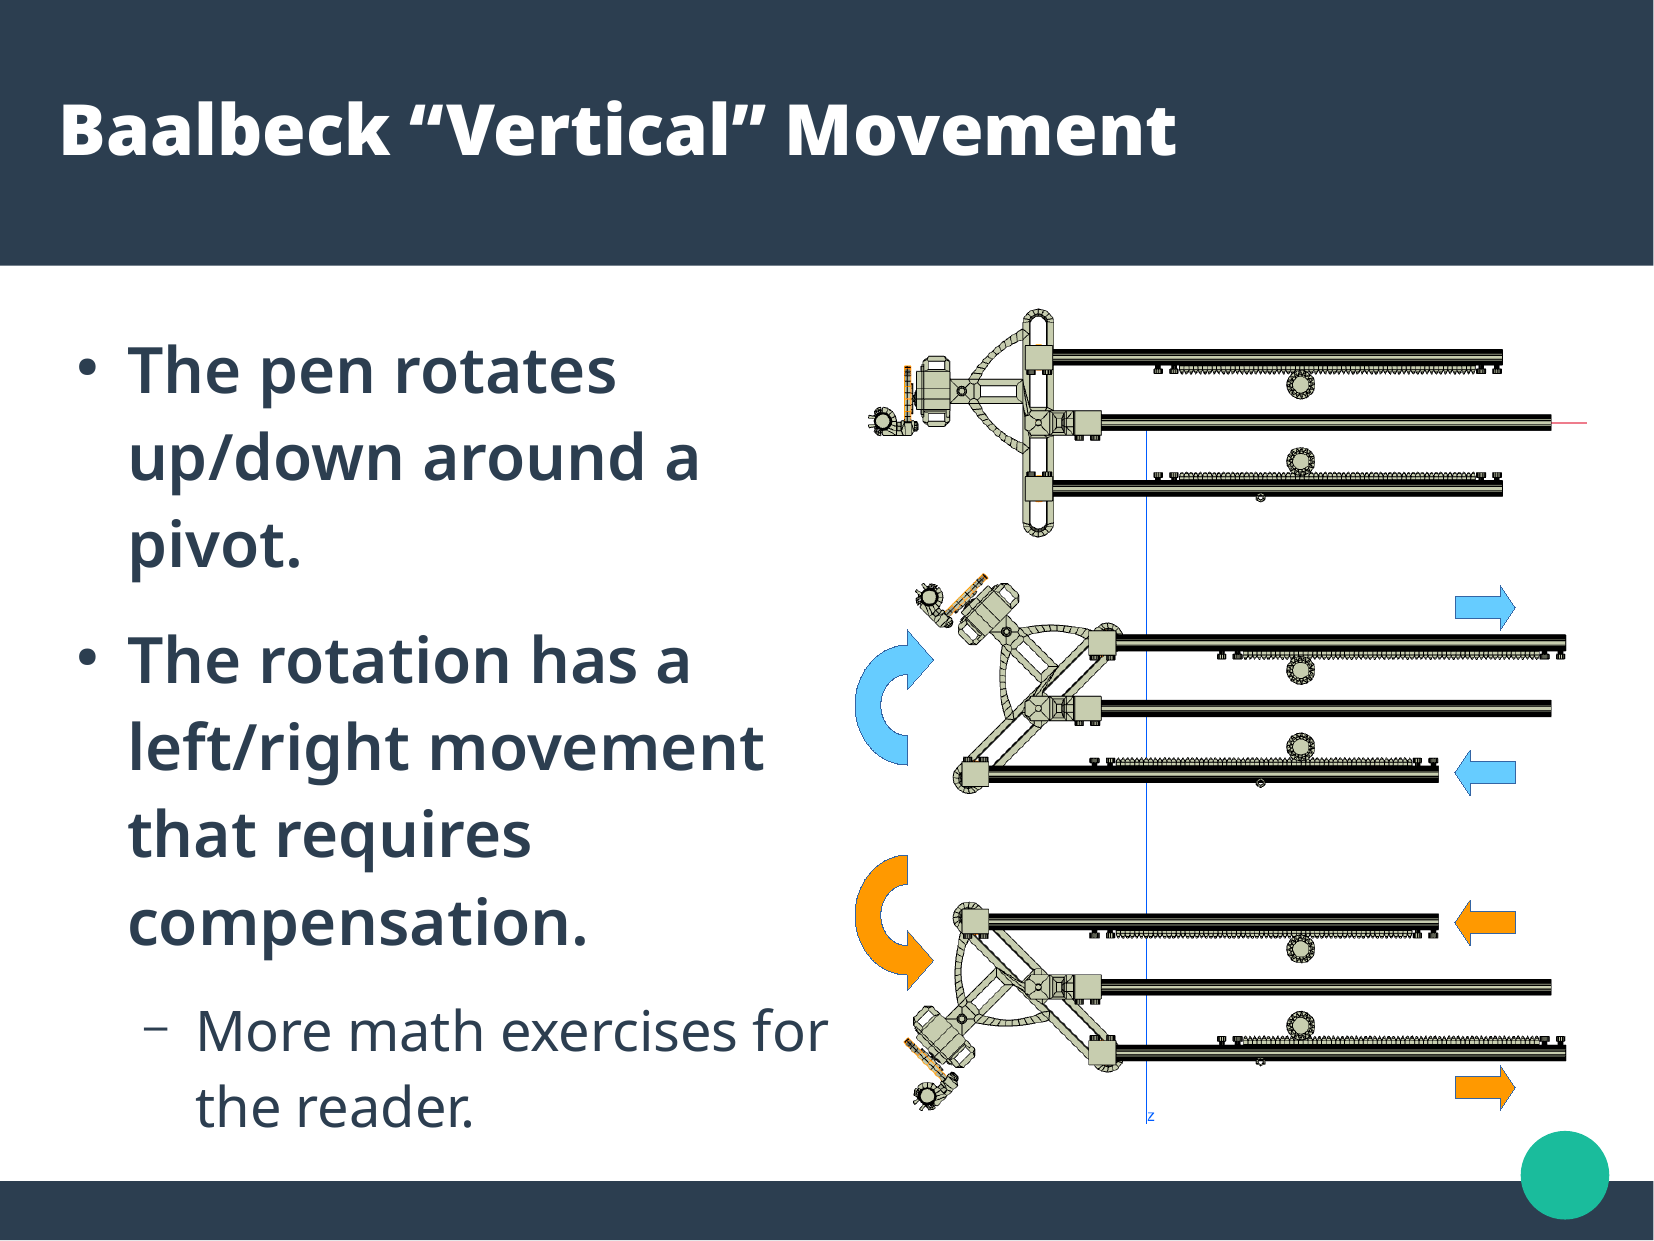

# Baalbeck “Vertical” Movement
The pen rotates up/down around a pivot.
The rotation has a left/right movement that requires compensation.
More math exercises for the reader.